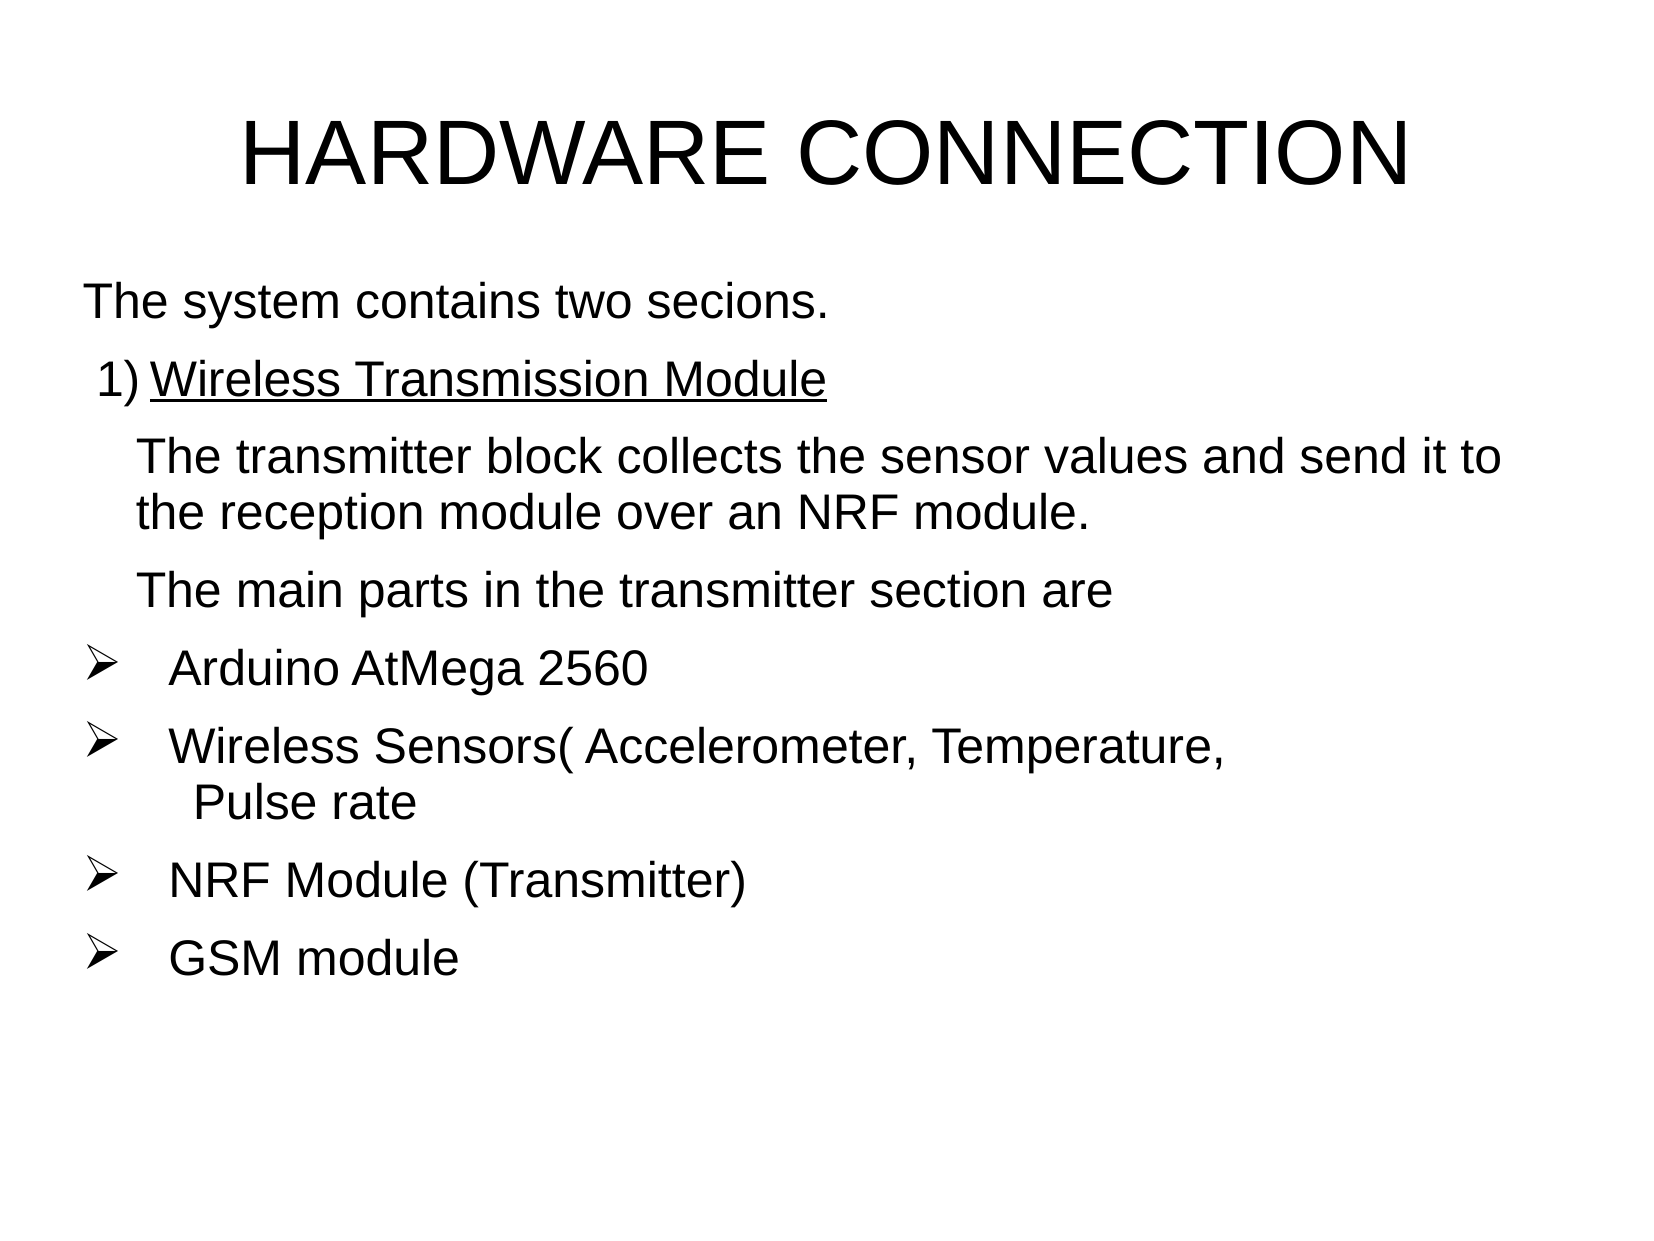

# HARDWARE CONNECTION
The system contains two secions.
 Wireless Transmission Module
The transmitter block collects the sensor values and send it to the reception module over an NRF module.
The main parts in the transmitter section are
 Arduino AtMega 2560
 Wireless Sensors( Accelerometer, Temperature, Pulse rate
 NRF Module (Transmitter)
 GSM module